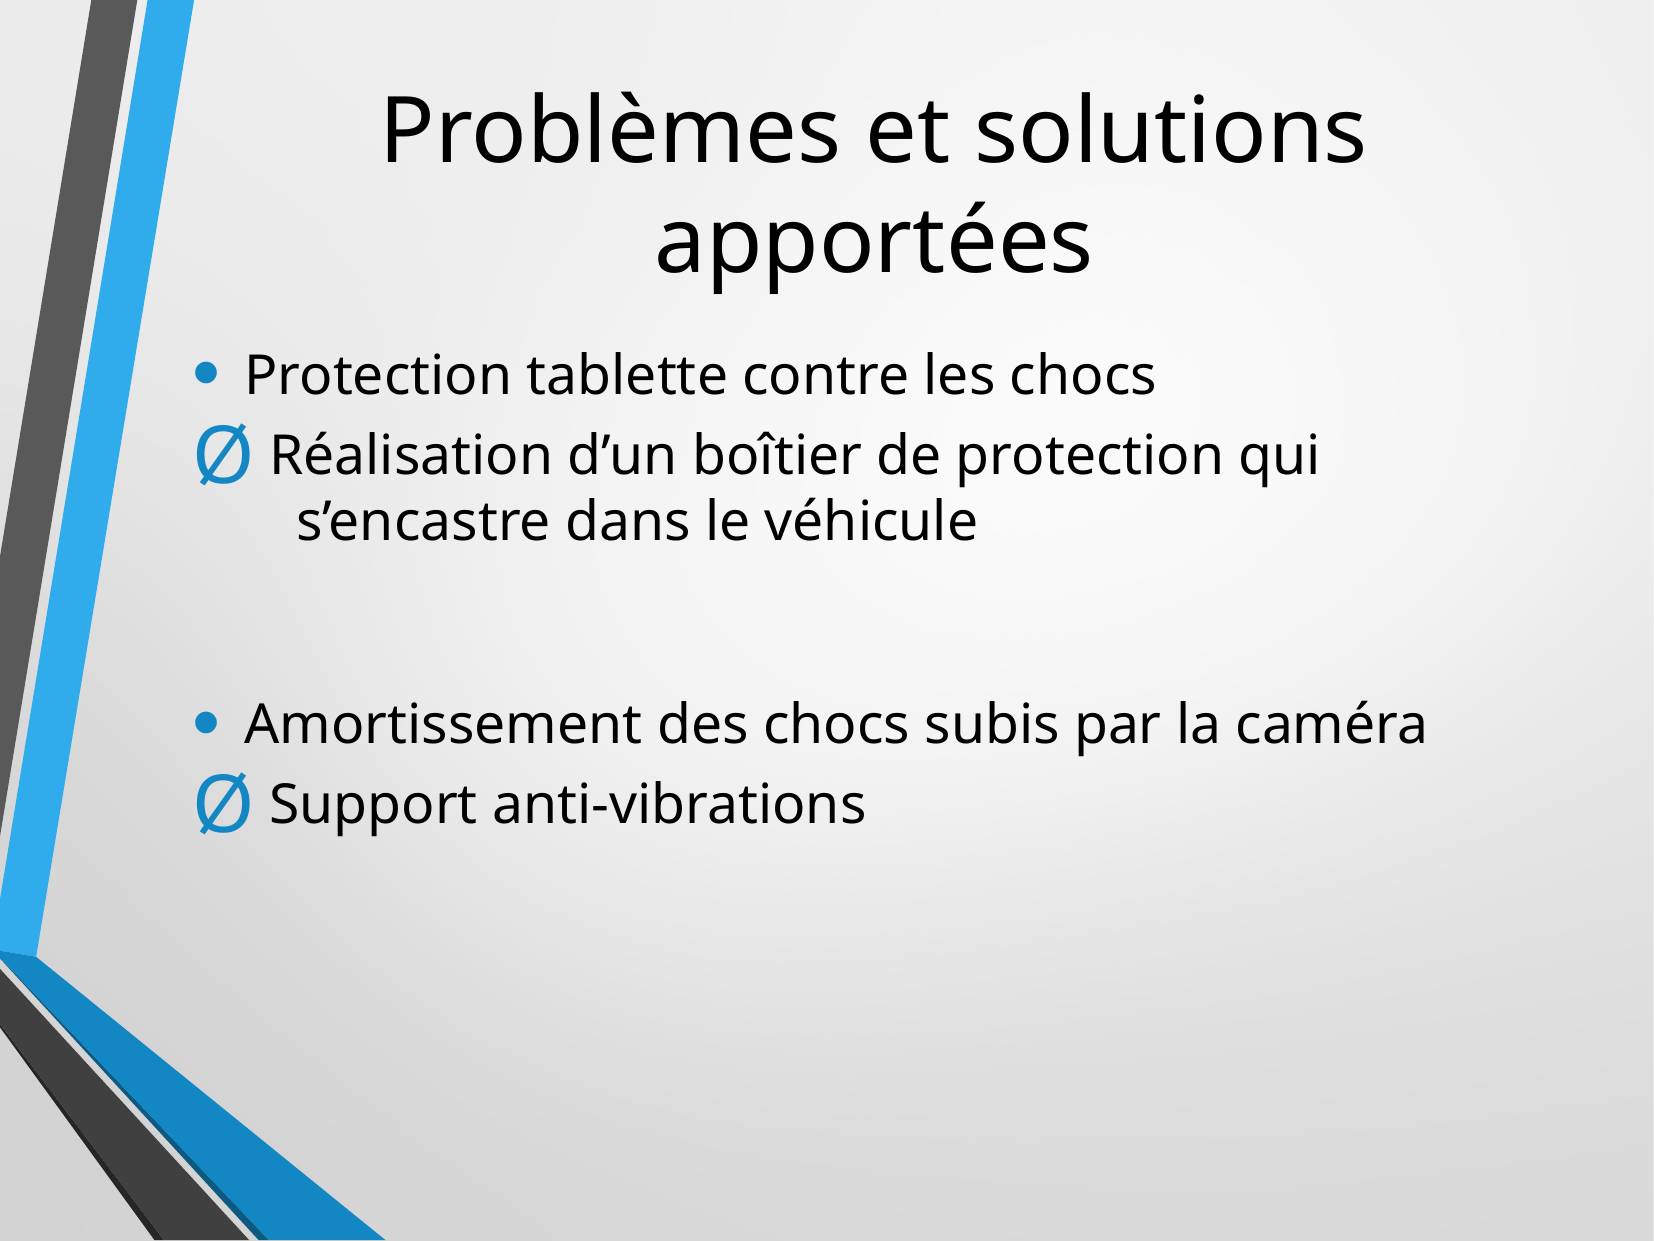

# Problèmes et solutions apportées
Protection tablette contre les chocs
 Réalisation d’un boîtier de protection qui s’encastre dans le véhicule
Amortissement des chocs subis par la caméra
 Support anti-vibrations